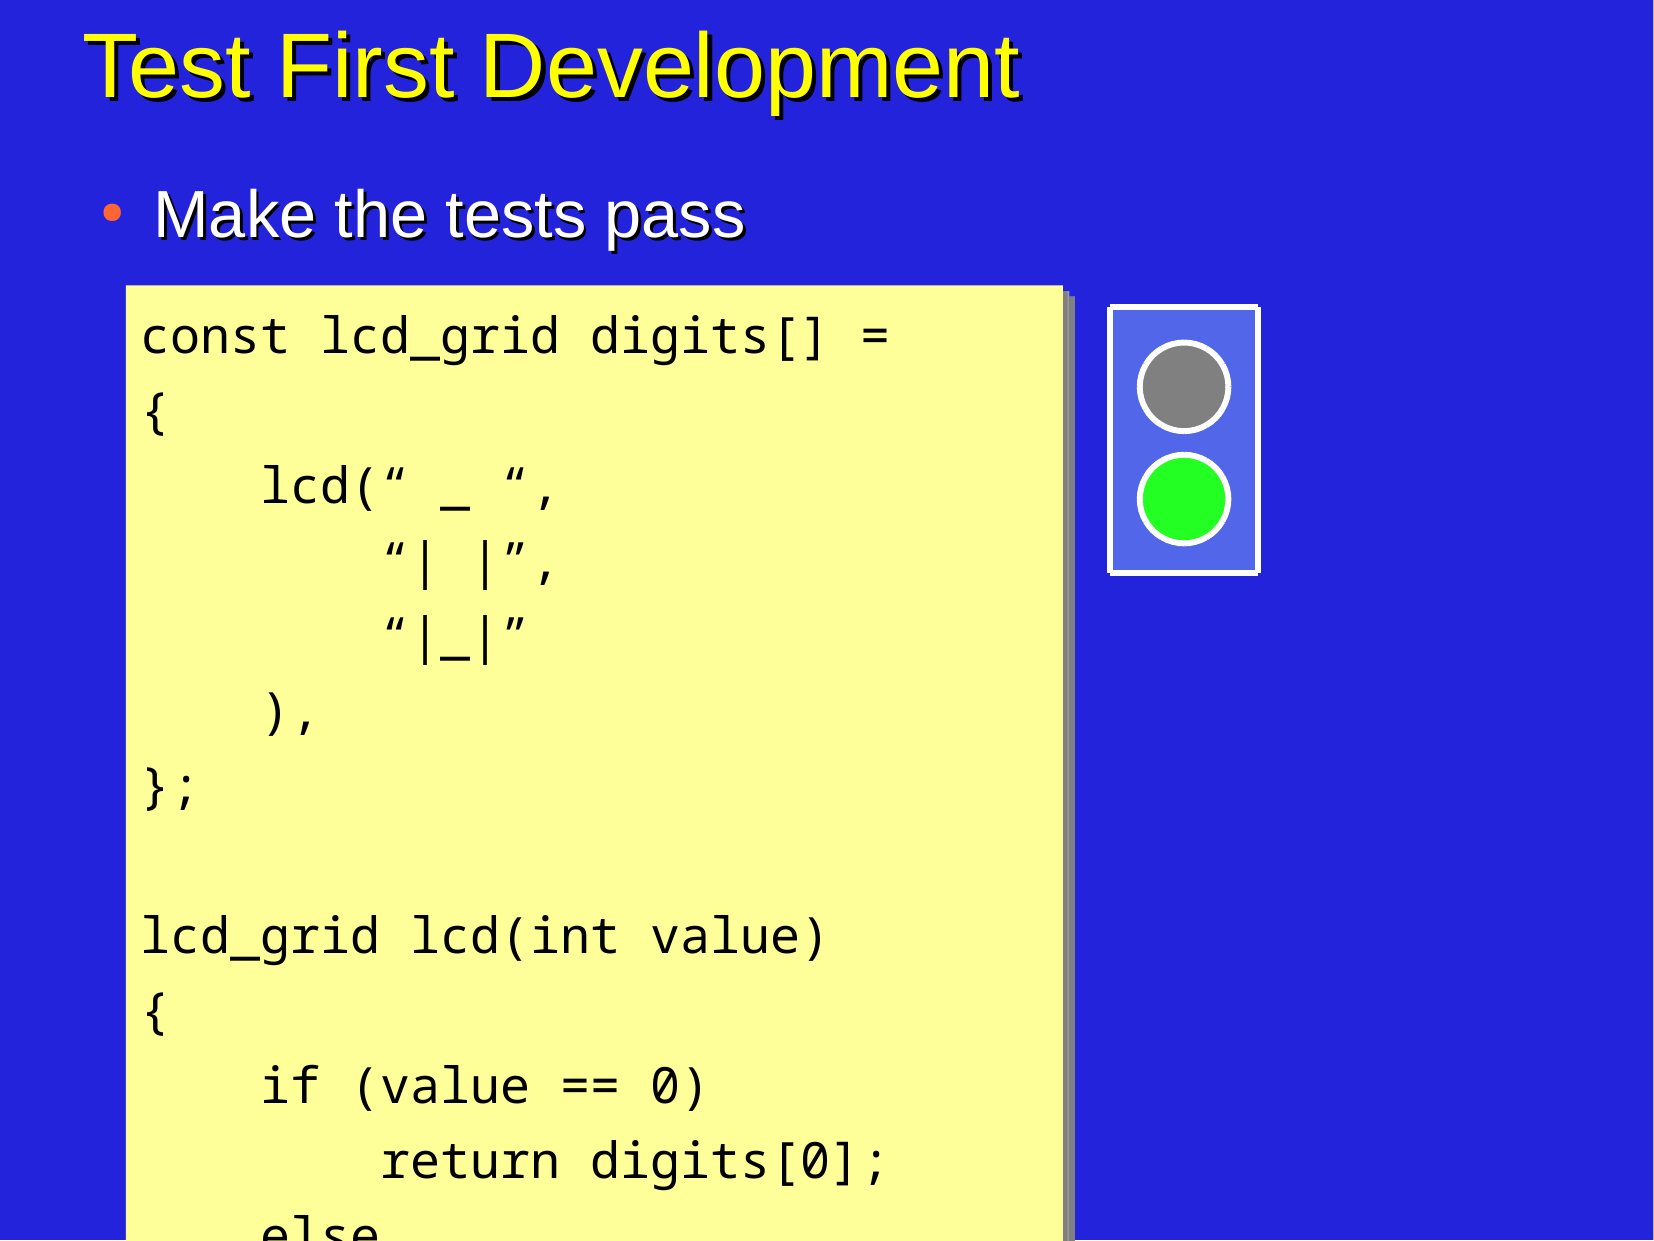

# Test First Development
Make the tests pass
const lcd_grid digits[] =
{
 lcd(“ _ “,
 “| |”,
 “|_|”
 ),
};
lcd_grid lcd(int value)
{
 if (value == 0)
 return digits[0];
 else
 throw “to do”;
}
lcd.cpp